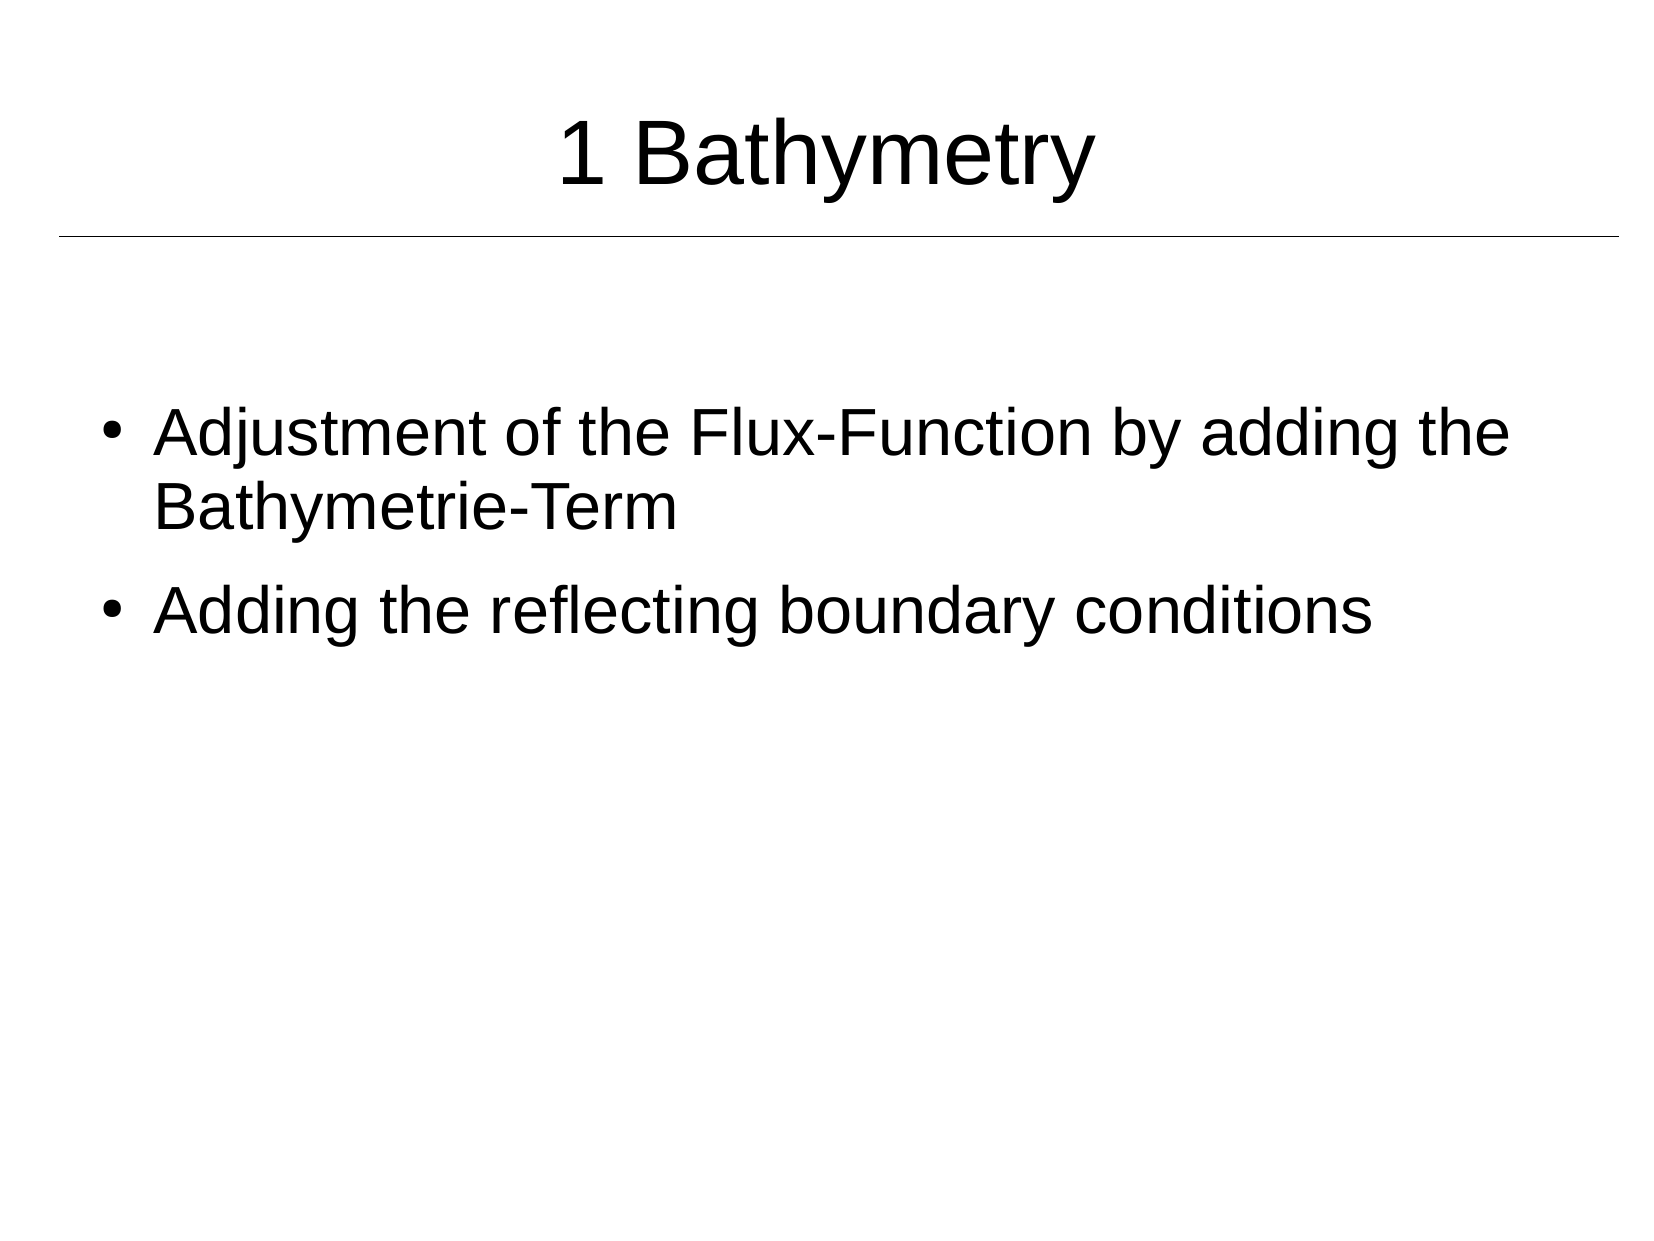

# 1 Bathymetry
Adjustment of the Flux-Function by adding the Bathymetrie-Term
Adding the reflecting boundary conditions